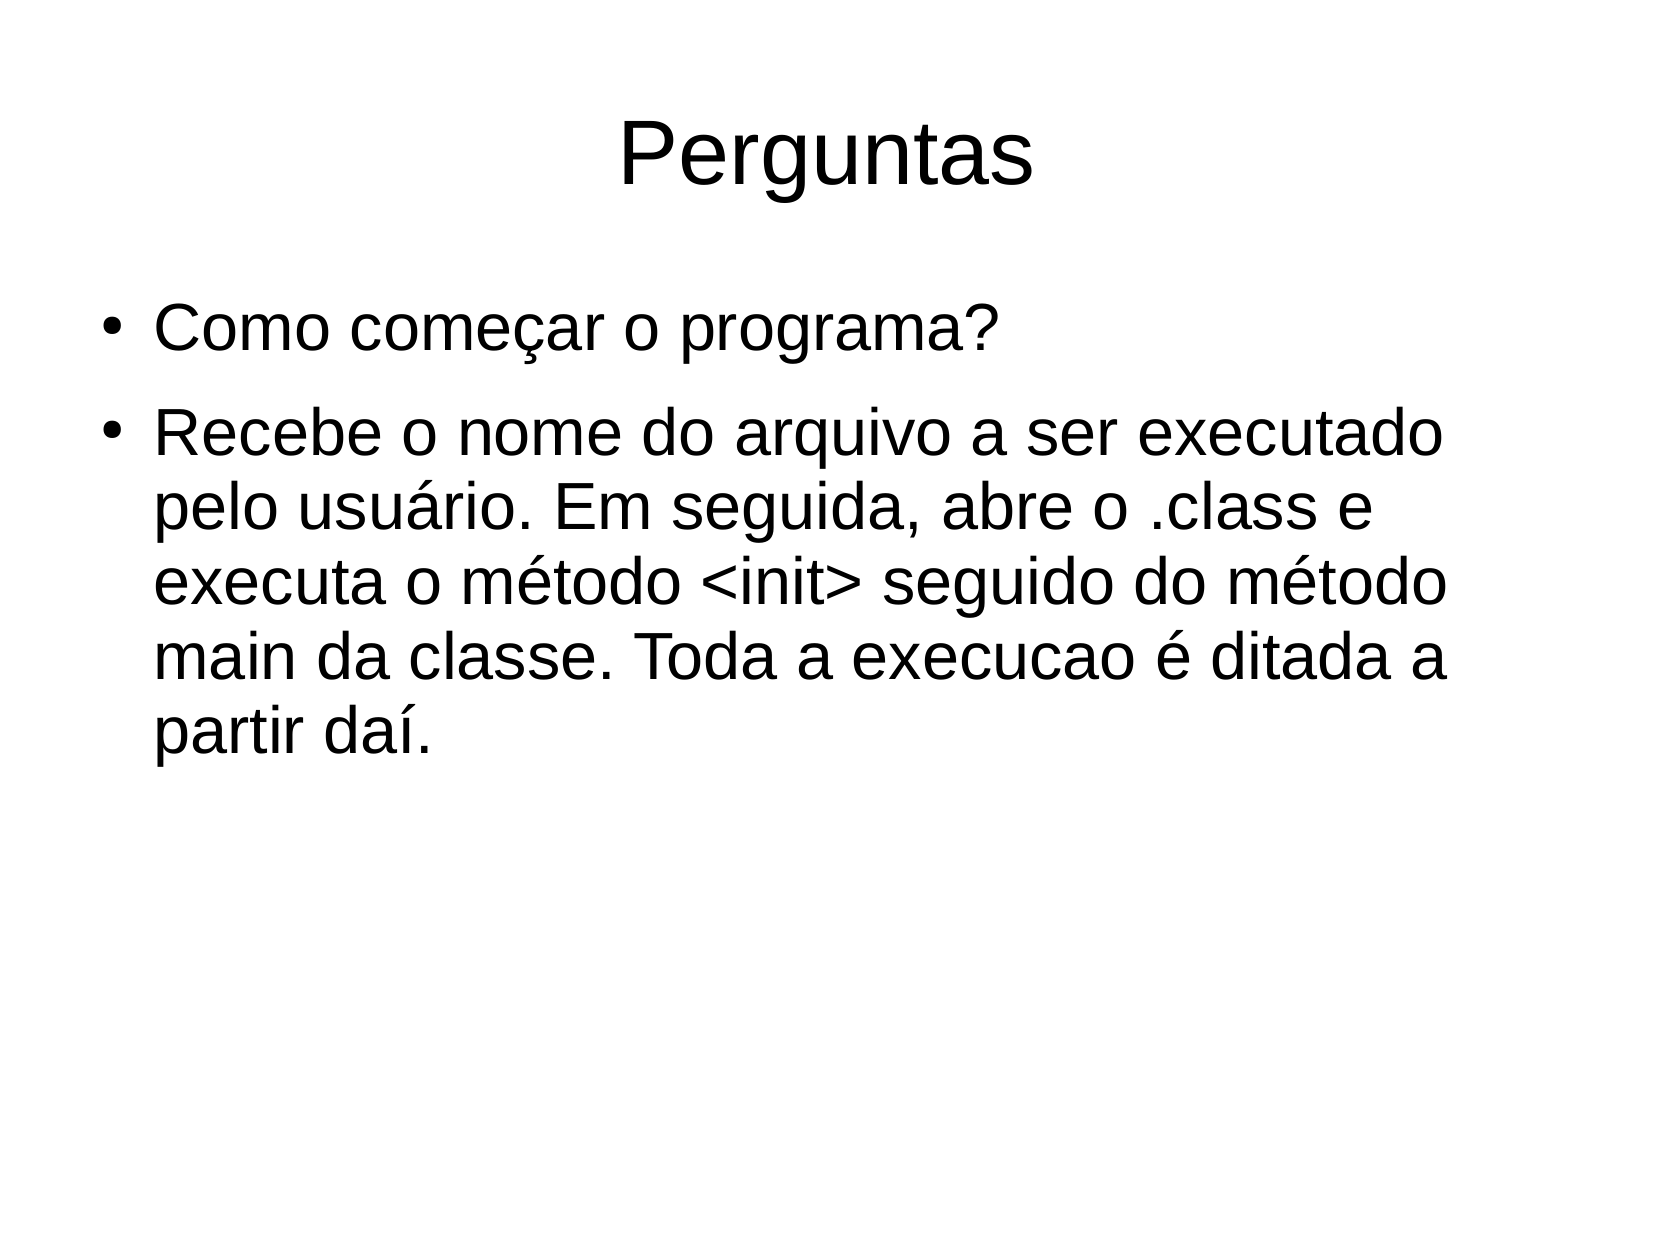

# Perguntas
Como começar o programa?
Recebe o nome do arquivo a ser executado pelo usuário. Em seguida, abre o .class e executa o método <init> seguido do método main da classe. Toda a execucao é ditada a partir daí.